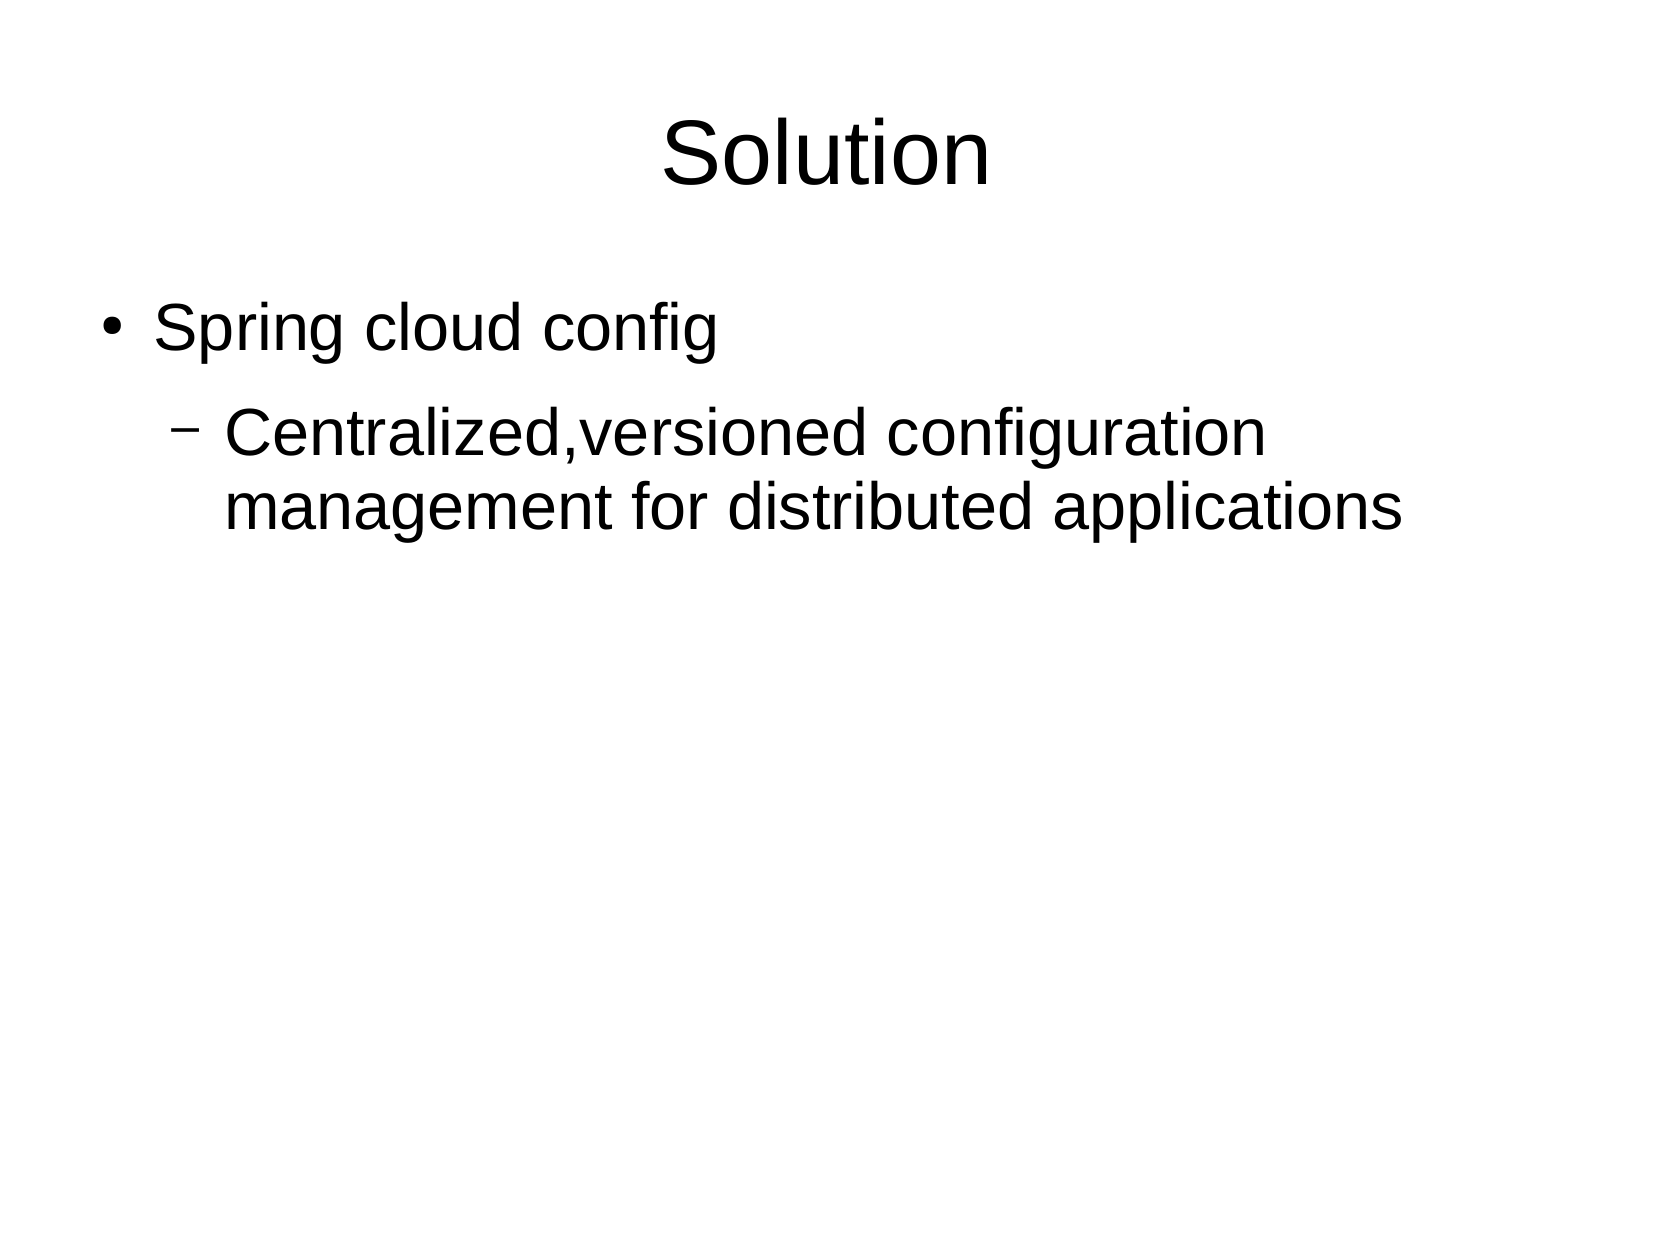

# Solution
Spring cloud config
Centralized,versioned configuration management for distributed applications